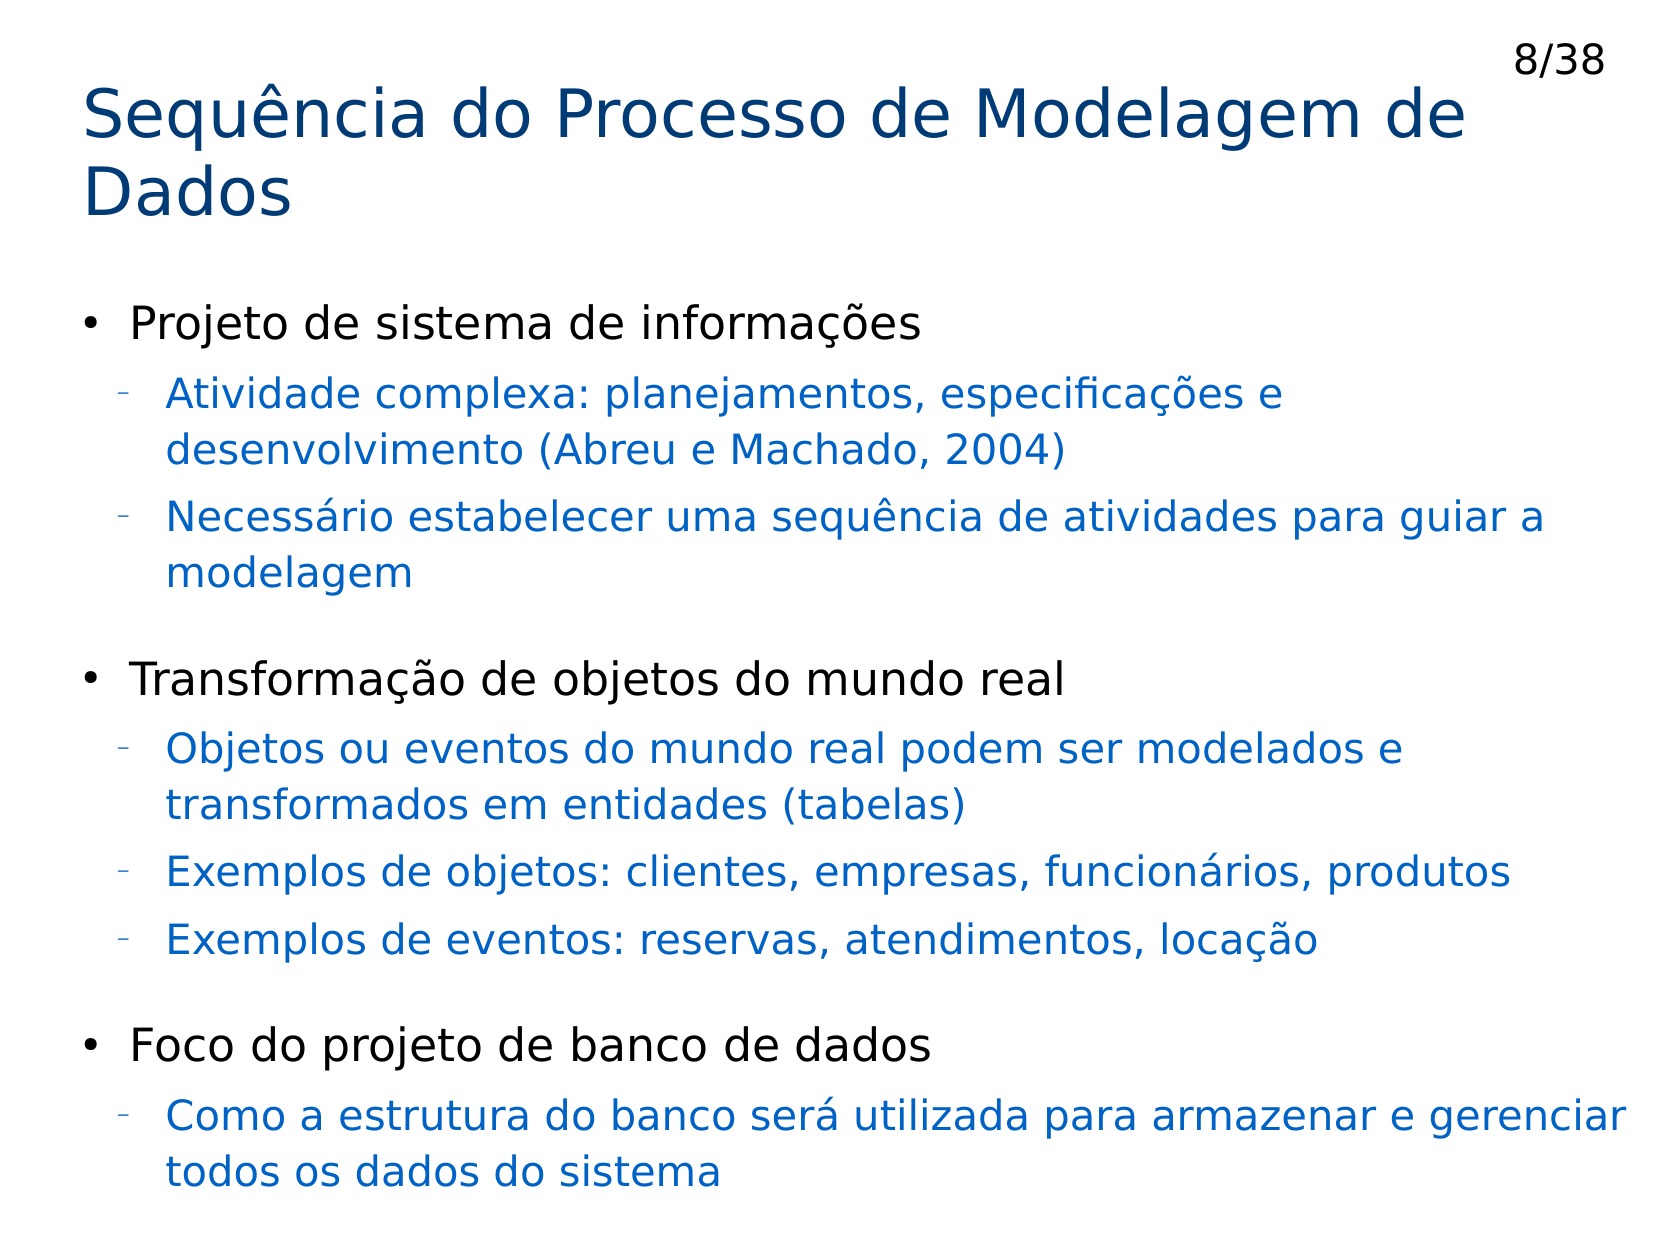

8
# Sequência do Processo de Modelagem de Dados
Projeto de sistema de informações
Atividade complexa: planejamentos, especificações e desenvolvimento (Abreu e Machado, 2004)
Necessário estabelecer uma sequência de atividades para guiar a modelagem
Transformação de objetos do mundo real
Objetos ou eventos do mundo real podem ser modelados e transformados em entidades (tabelas)
Exemplos de objetos: clientes, empresas, funcionários, produtos
Exemplos de eventos: reservas, atendimentos, locação
Foco do projeto de banco de dados
Como a estrutura do banco será utilizada para armazenar e gerenciar todos os dados do sistema